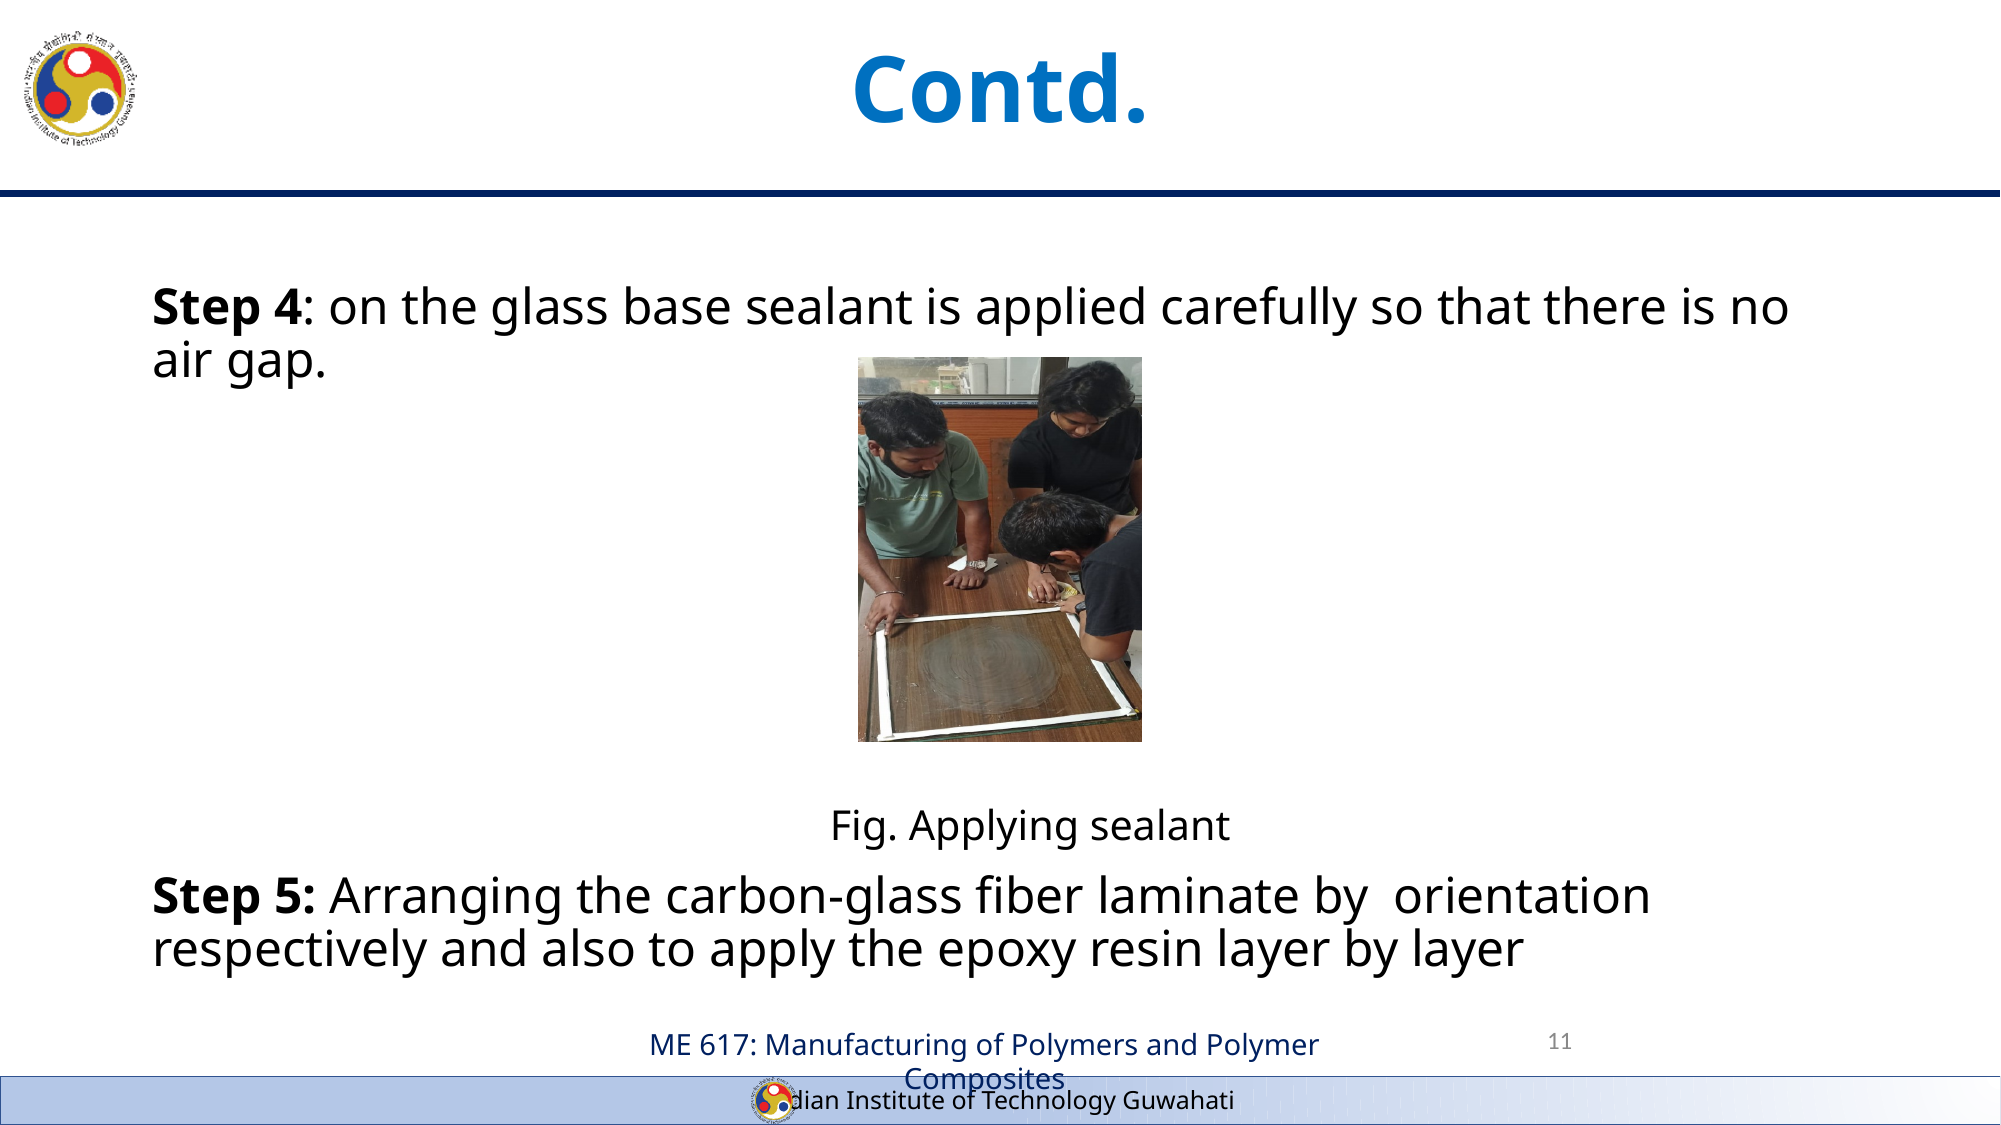

# Contd.
Step 4: on the glass base sealant is applied carefully so that there is no air gap.
 Fig. Applying sealant
Step 5: Arranging the carbon-glass fiber laminate by orientation respectively and also to apply the epoxy resin layer by layer